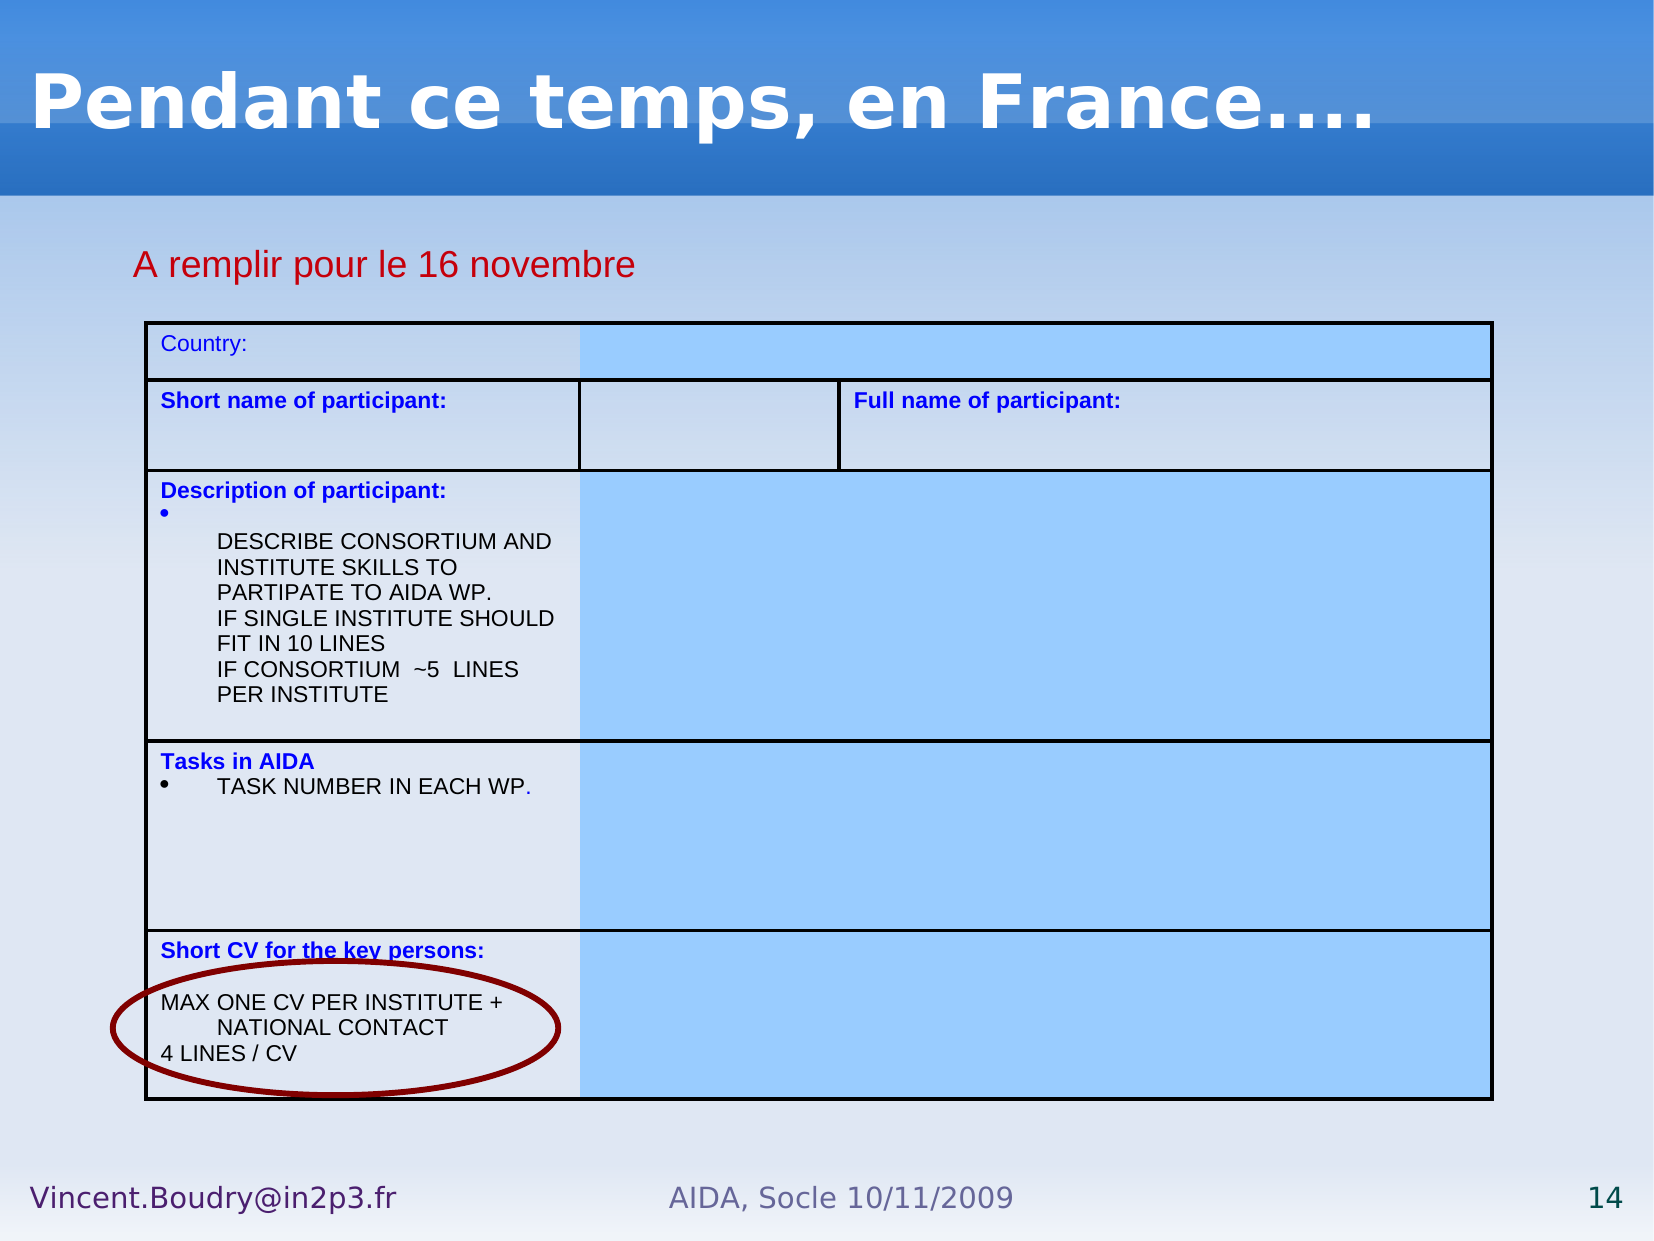

# Pendant ce temps, en France....
A remplir pour le 16 novembre
| Country: | | |
| --- | --- | --- |
| Short name of participant: | | Full name of participant: |
| Description of participant: DESCRIBE CONSORTIUM AND INSTITUTE SKILLS TO PARTIPATE TO AIDA WP. IF SINGLE INSTITUTE SHOULD FIT IN 10 LINES IF CONSORTIUM ~5 LINES PER INSTITUTE | | |
| Tasks in AIDA TASK NUMBER IN EACH WP. | | |
| Short CV for the key persons: MAX ONE CV PER INSTITUTE + NATIONAL CONTACT 4 LINES / CV | | |
AIDA, Socle 10/11/2009
14